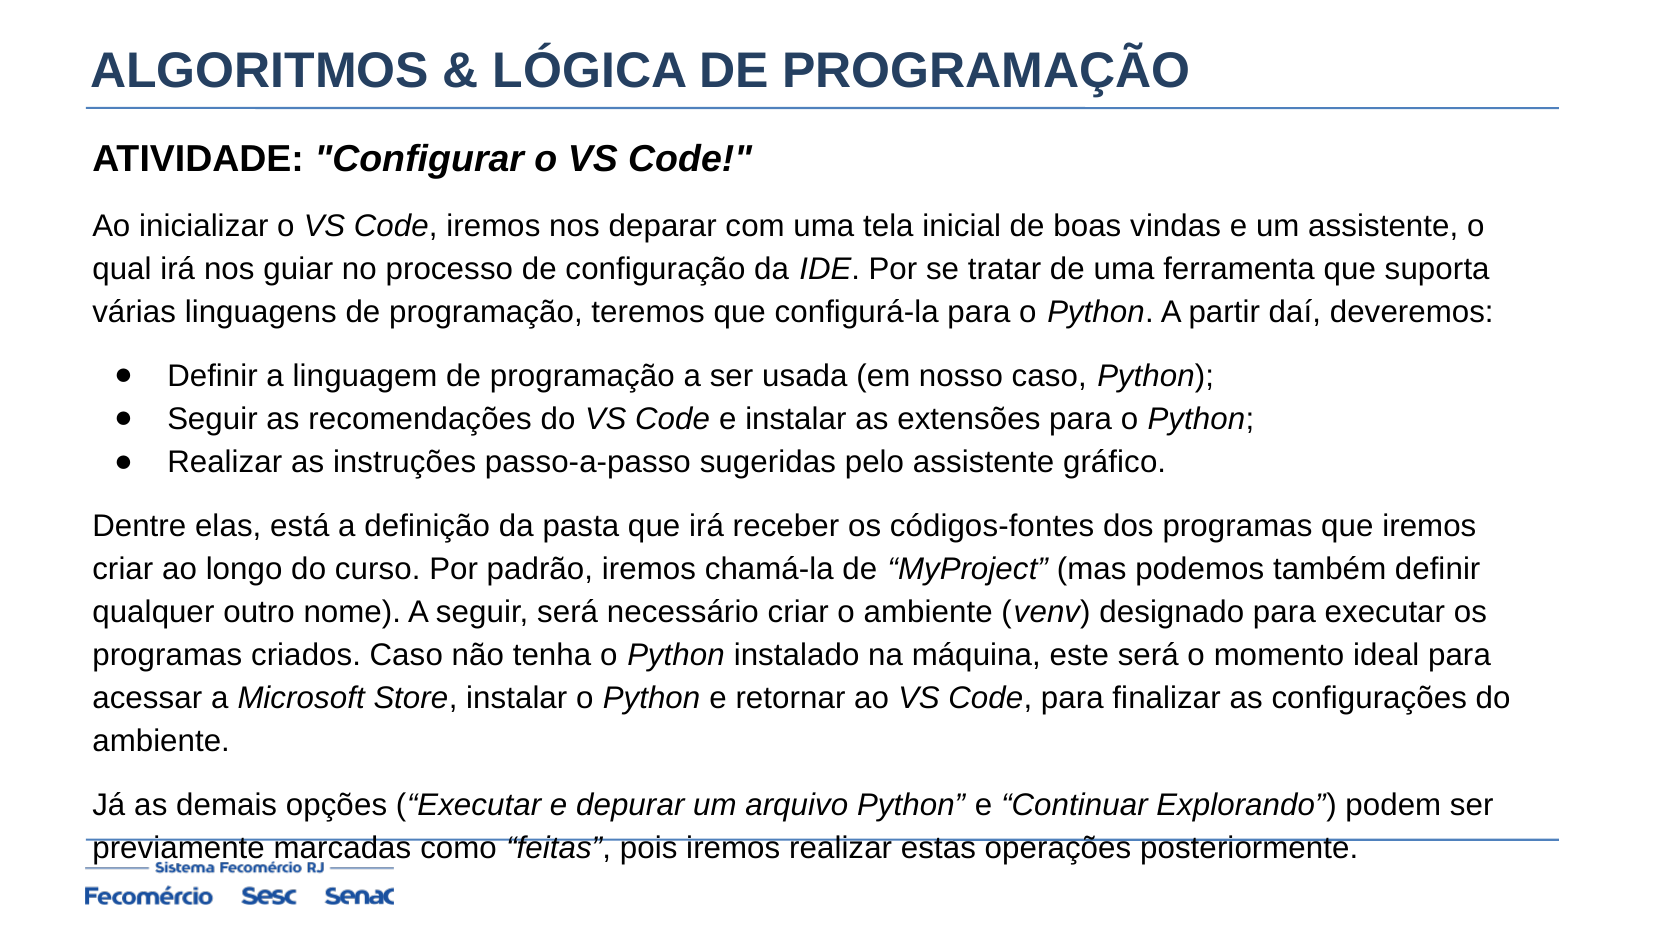

ALGORITMOS & LÓGICA DE PROGRAMAÇÃO
ATIVIDADE: "Configurar o VS Code!"
Ao inicializar o VS Code, iremos nos deparar com uma tela inicial de boas vindas e um assistente, o qual irá nos guiar no processo de configuração da IDE. Por se tratar de uma ferramenta que suporta várias linguagens de programação, teremos que configurá-la para o Python. A partir daí, deveremos:
Definir a linguagem de programação a ser usada (em nosso caso, Python);
Seguir as recomendações do VS Code e instalar as extensões para o Python;
Realizar as instruções passo-a-passo sugeridas pelo assistente gráfico.
Dentre elas, está a definição da pasta que irá receber os códigos-fontes dos programas que iremos criar ao longo do curso. Por padrão, iremos chamá-la de “MyProject” (mas podemos também definir qualquer outro nome). A seguir, será necessário criar o ambiente (venv) designado para executar os programas criados. Caso não tenha o Python instalado na máquina, este será o momento ideal para acessar a Microsoft Store, instalar o Python e retornar ao VS Code, para finalizar as configurações do ambiente.
Já as demais opções (“Executar e depurar um arquivo Python” e “Continuar Explorando”) podem ser previamente marcadas como “feitas”, pois iremos realizar estas operações posteriormente.